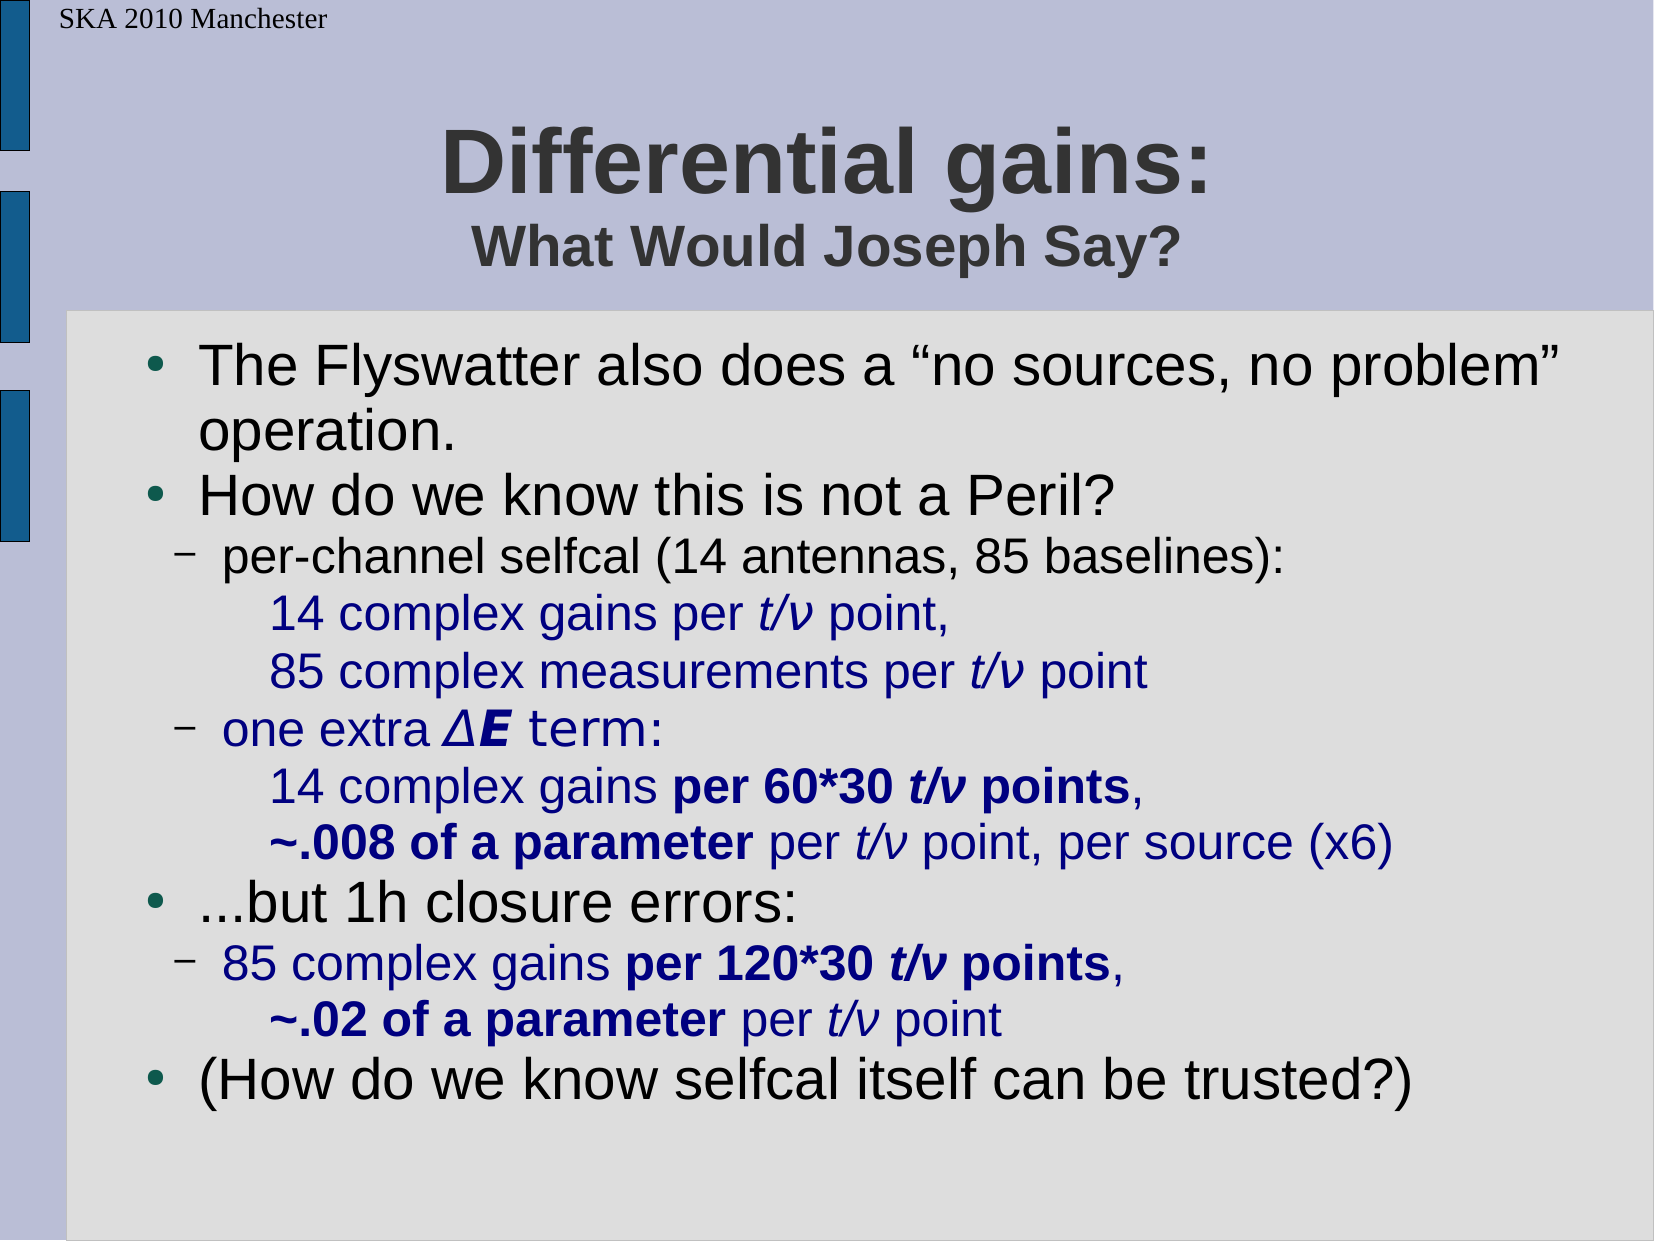

SKA 2010 Manchester
# Differential gains: What Would Joseph Say?
The Flyswatter also does a “no sources, no problem” operation.
How do we know this is not a Peril?
per-channel selfcal (14 antennas, 85 baselines):
14 complex gains per t/ν point,
85 complex measurements per t/ν point
one extra ΔE term:
14 complex gains per 60*30 t/ν points,
~.008 of a parameter per t/ν point, per source (x6)
...but 1h closure errors:
85 complex gains per 120*30 t/ν points,
~.02 of a parameter per t/ν point
(How do we know selfcal itself can be trusted?)